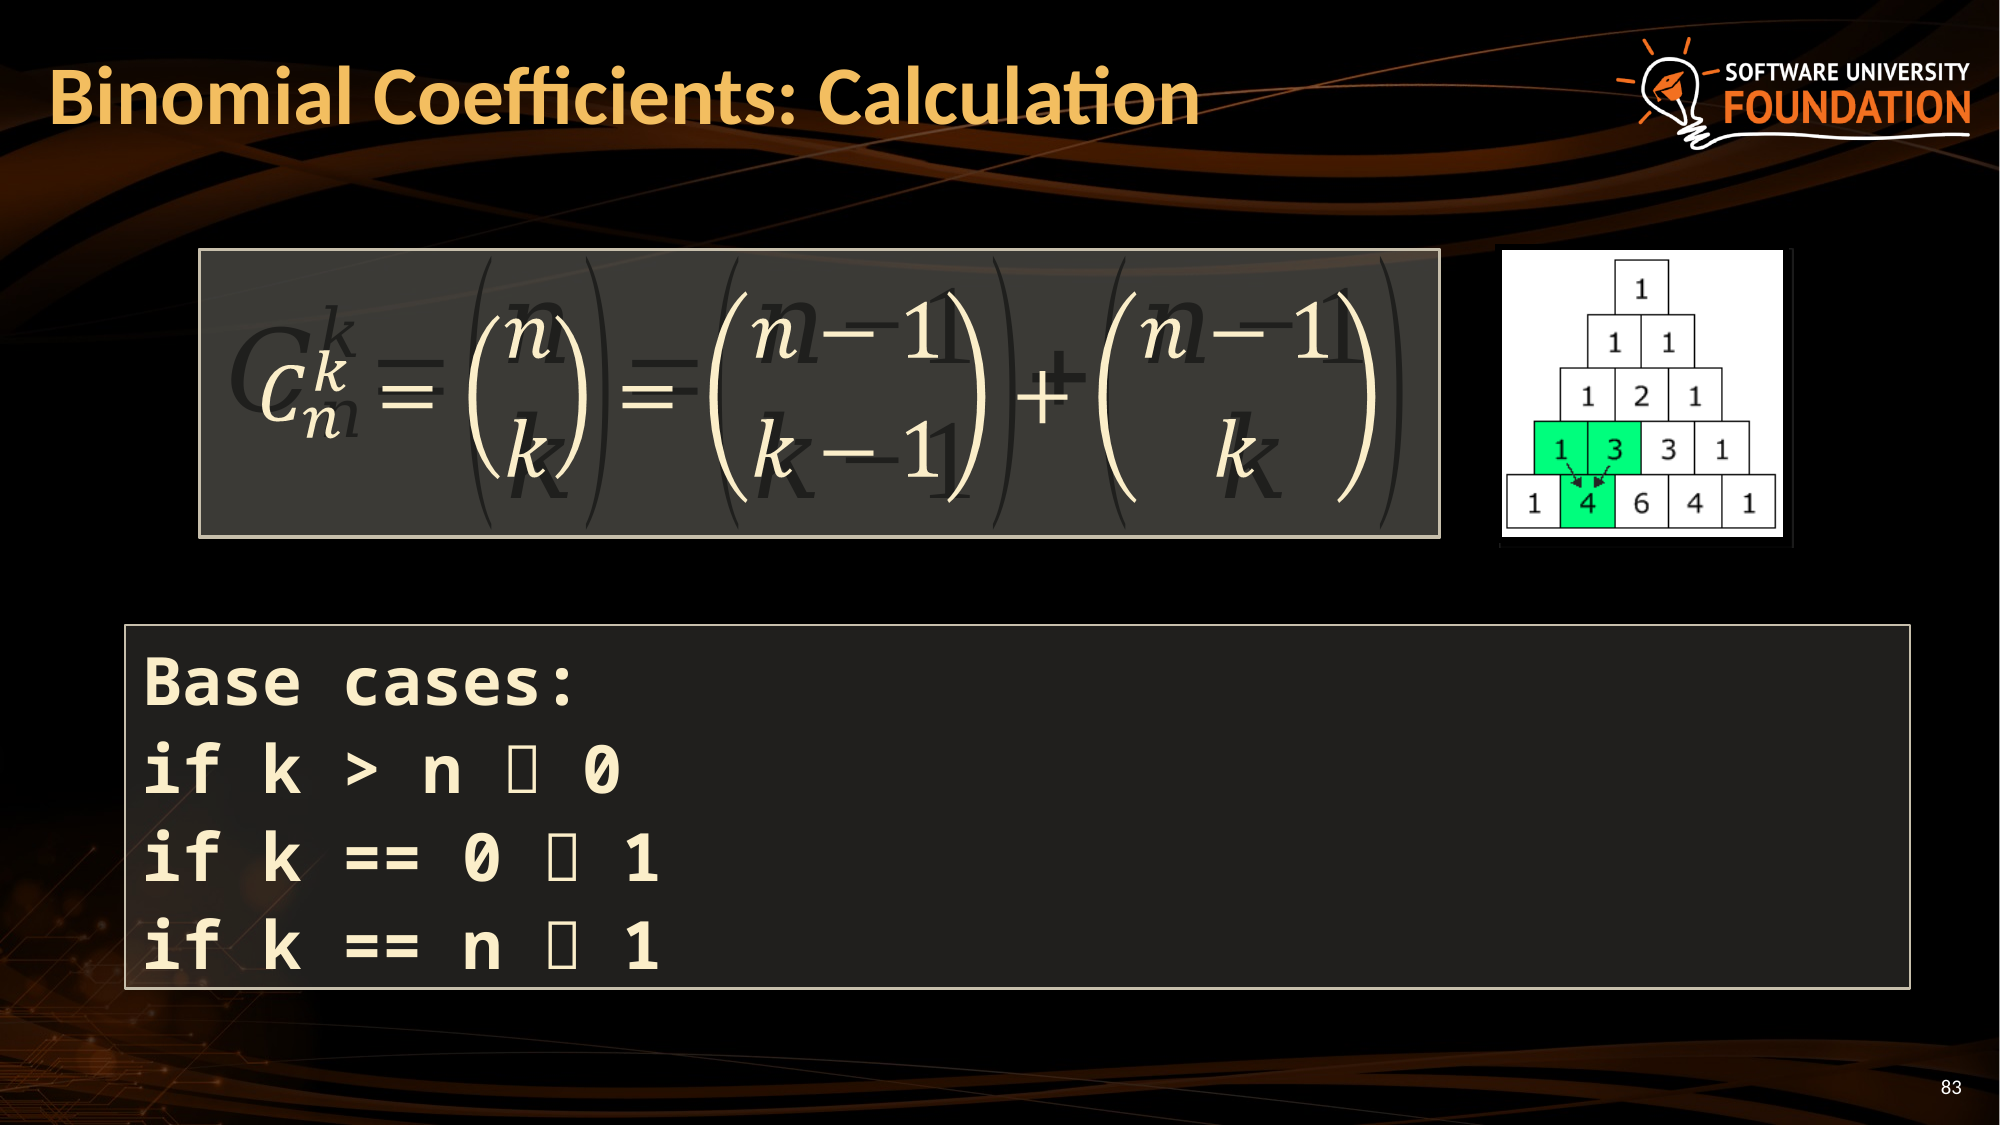

# Binomial Coefficients: Calculation
Base cases:
if k > n  0
if k == 0  1
if k == n  1